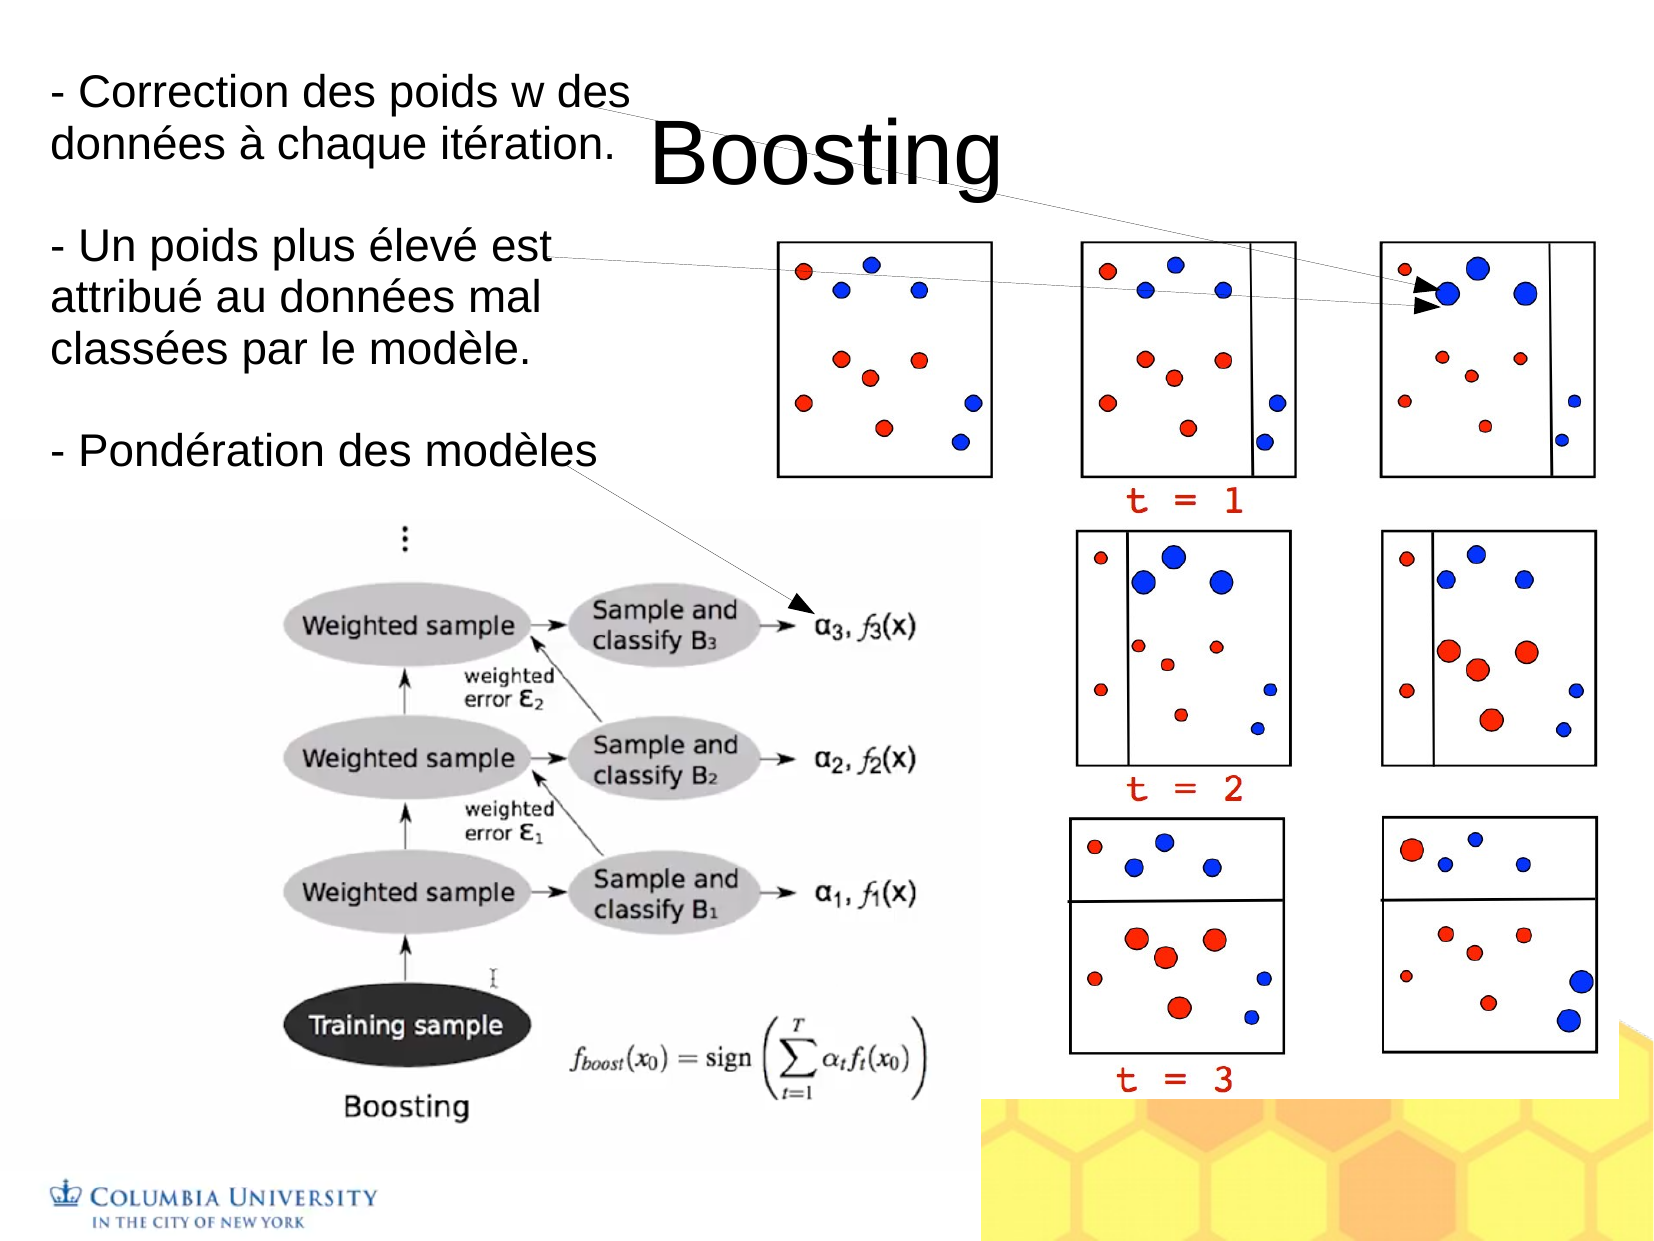

# Boosting
- Correction des poids w des données à chaque itération.
- Un poids plus élevé est attribué au données mal classées par le modèle.
- Pondération des modèles